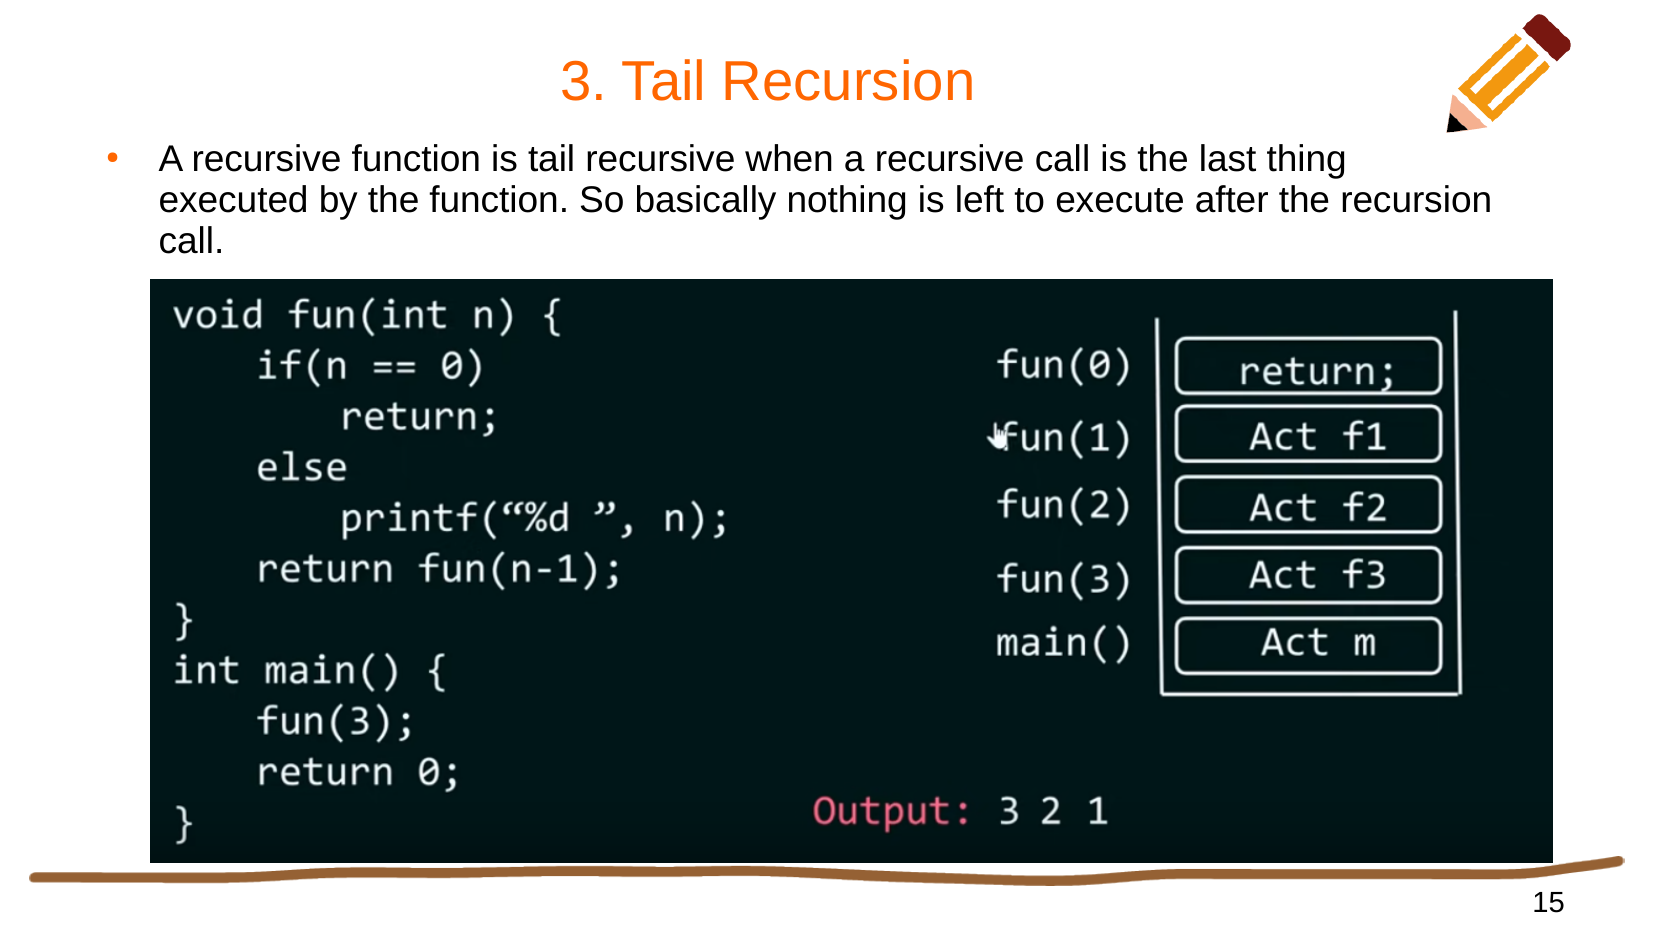

# 3. Tail Recursion
A recursive function is tail recursive when a recursive call is the last thing executed by the function. So basically nothing is left to execute after the recursion call.
15